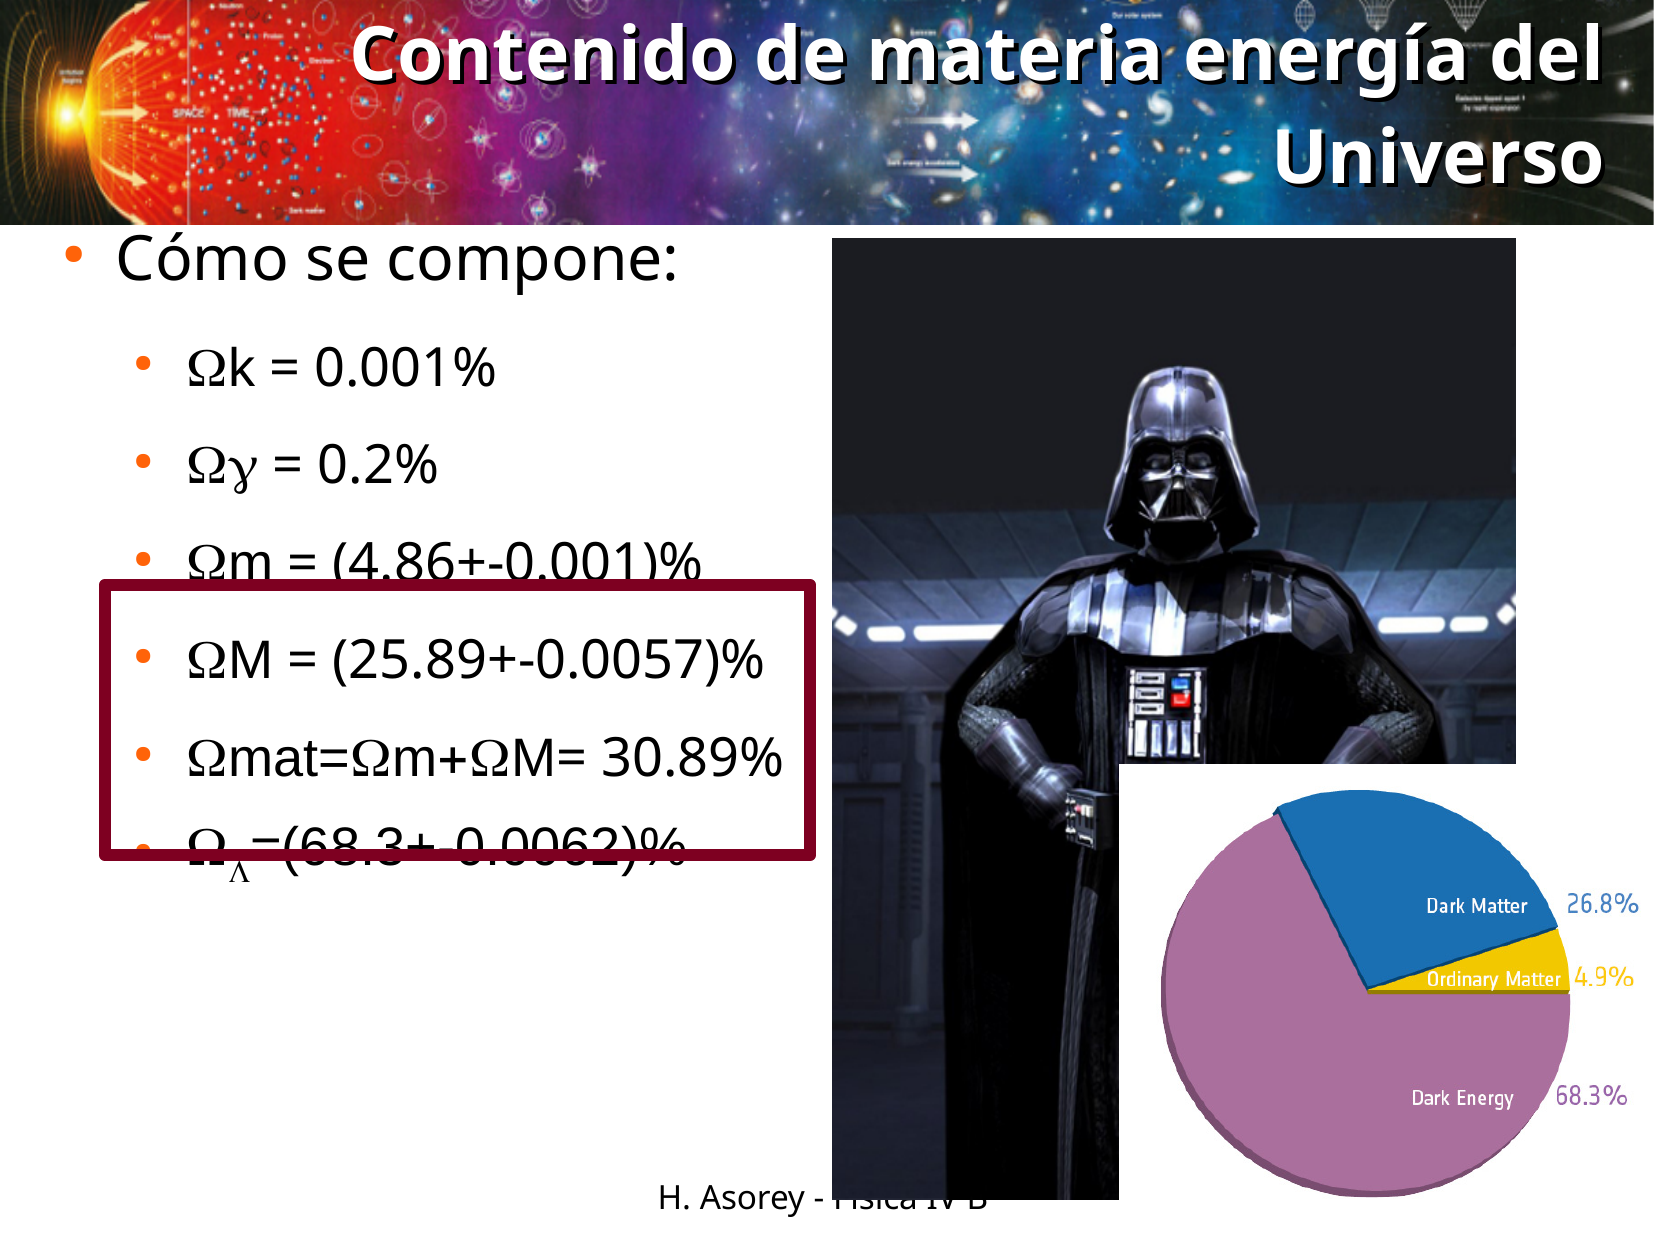

# Contenido de materia energía del Universo
Cómo se compone:
Wk = 0.001%
Wg = 0.2%
Wm = (4.86+-0.001)%
WM = (25.89+-0.0057)%
Wmat=Wm+WM= 30.89%
WL=(68.3+-0.0062)%
H. Asorey - Física IV B
44